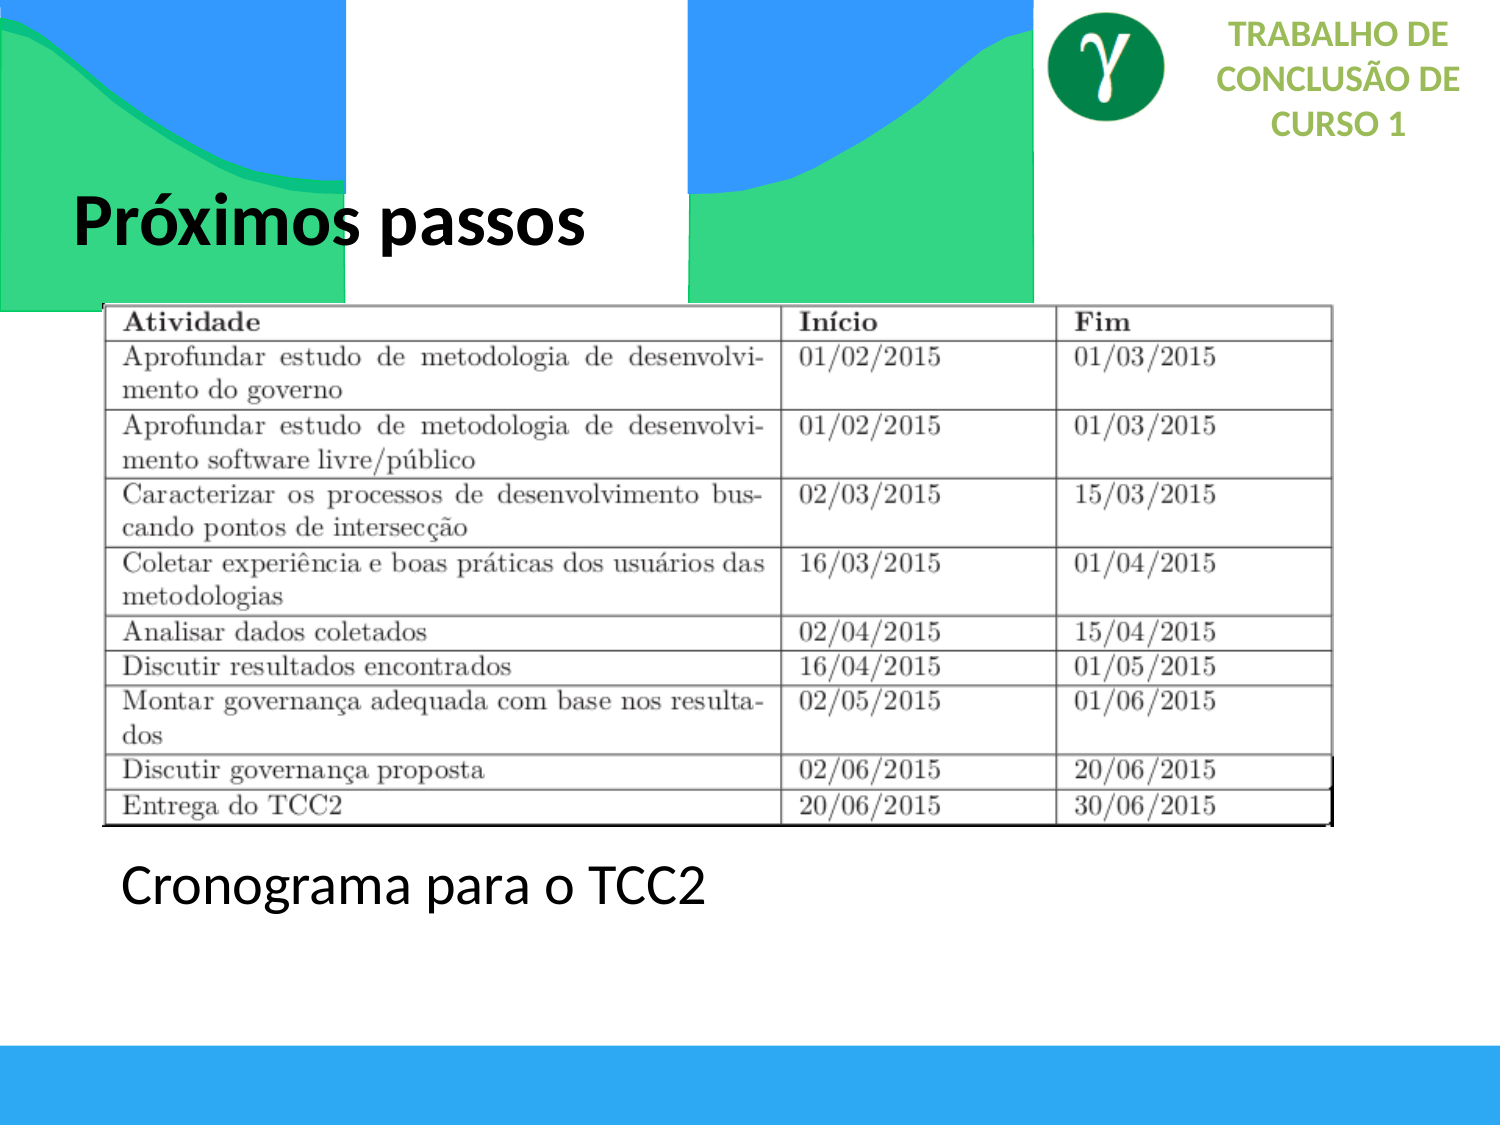

TRABALHO DE CONCLUSÃO DE CURSO 1
Próximos passos
Cronograma para o TCC2